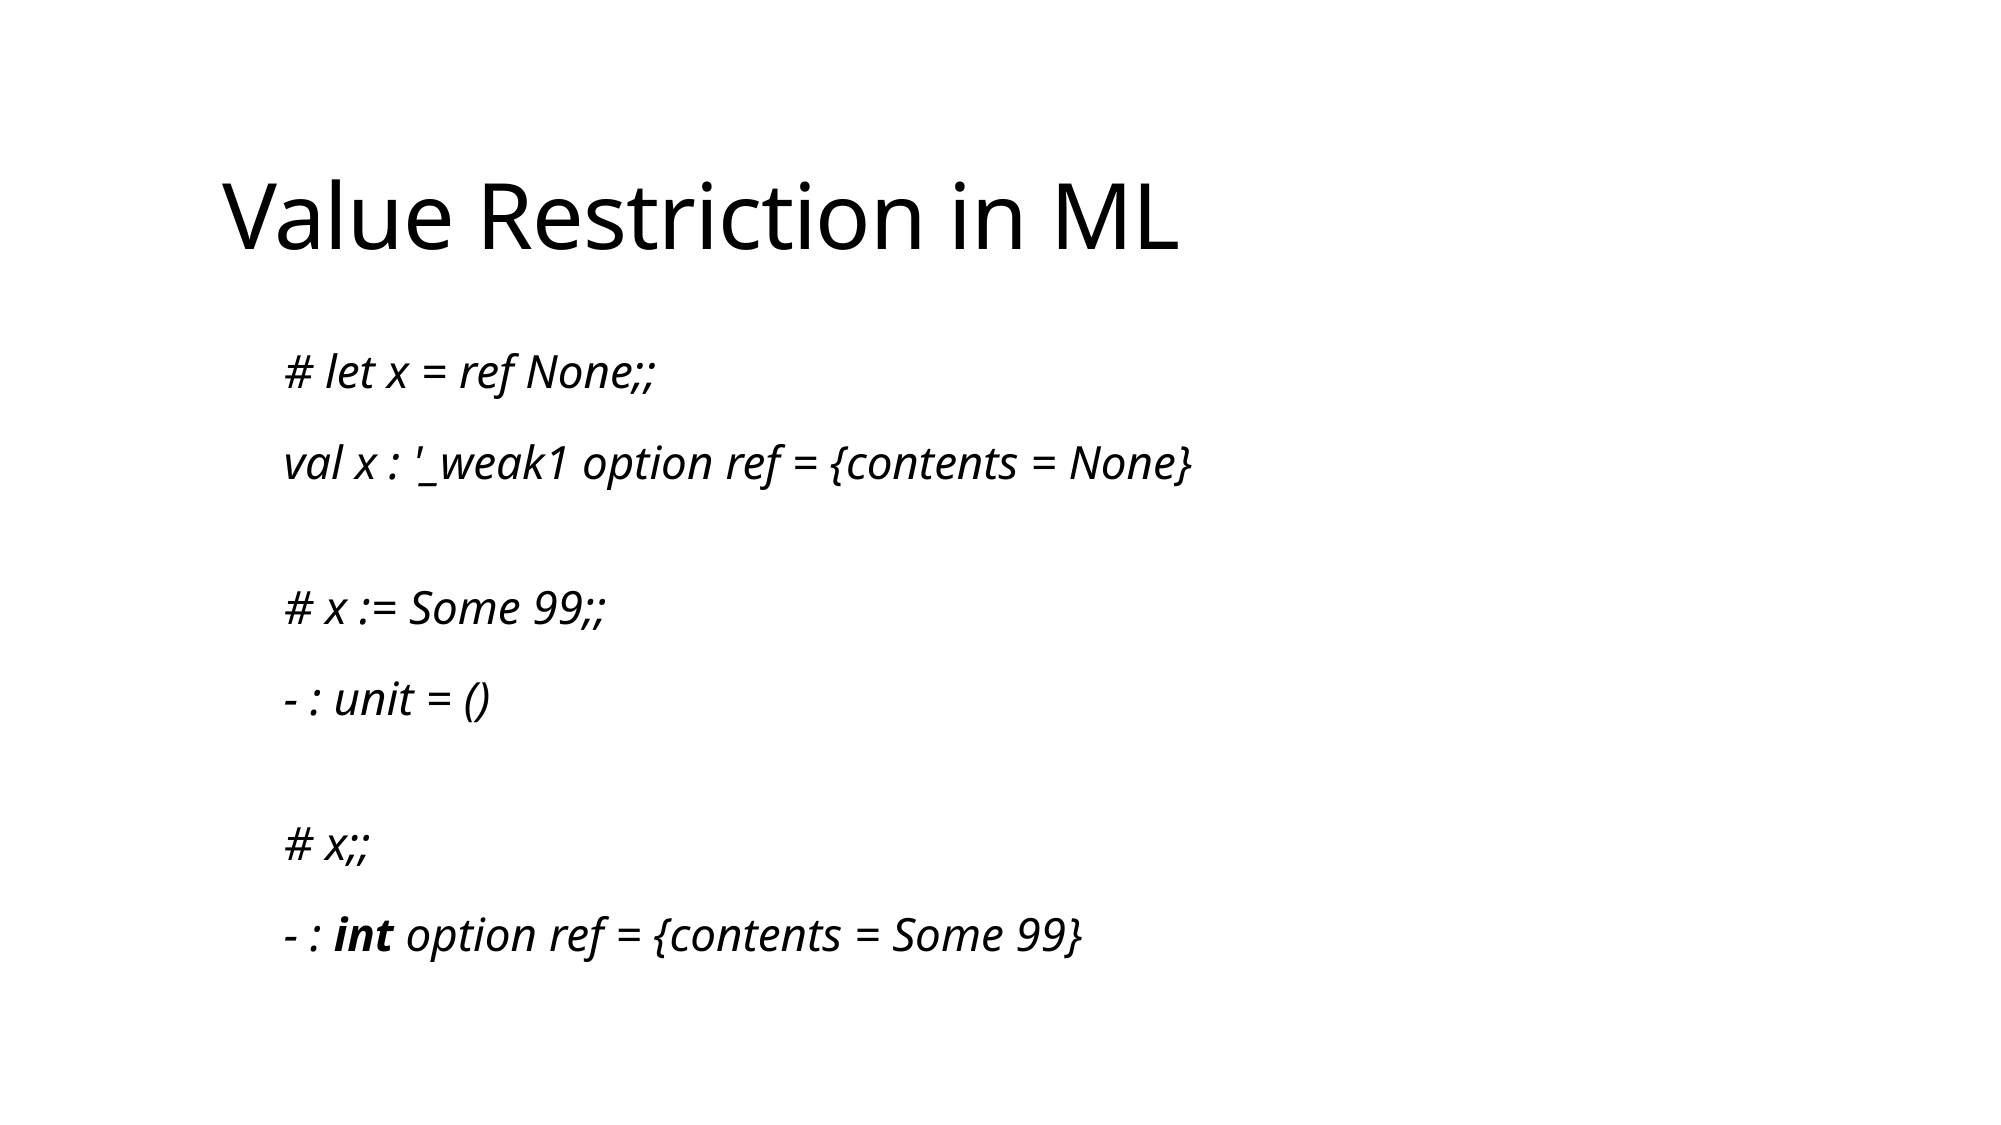

# Value Restriction in ML
# let x = ref None;;
val x : '_weak1 option ref = {contents = None}
# x := Some 99;;
- : unit = ()
# x;;
- : int option ref = {contents = Some 99}